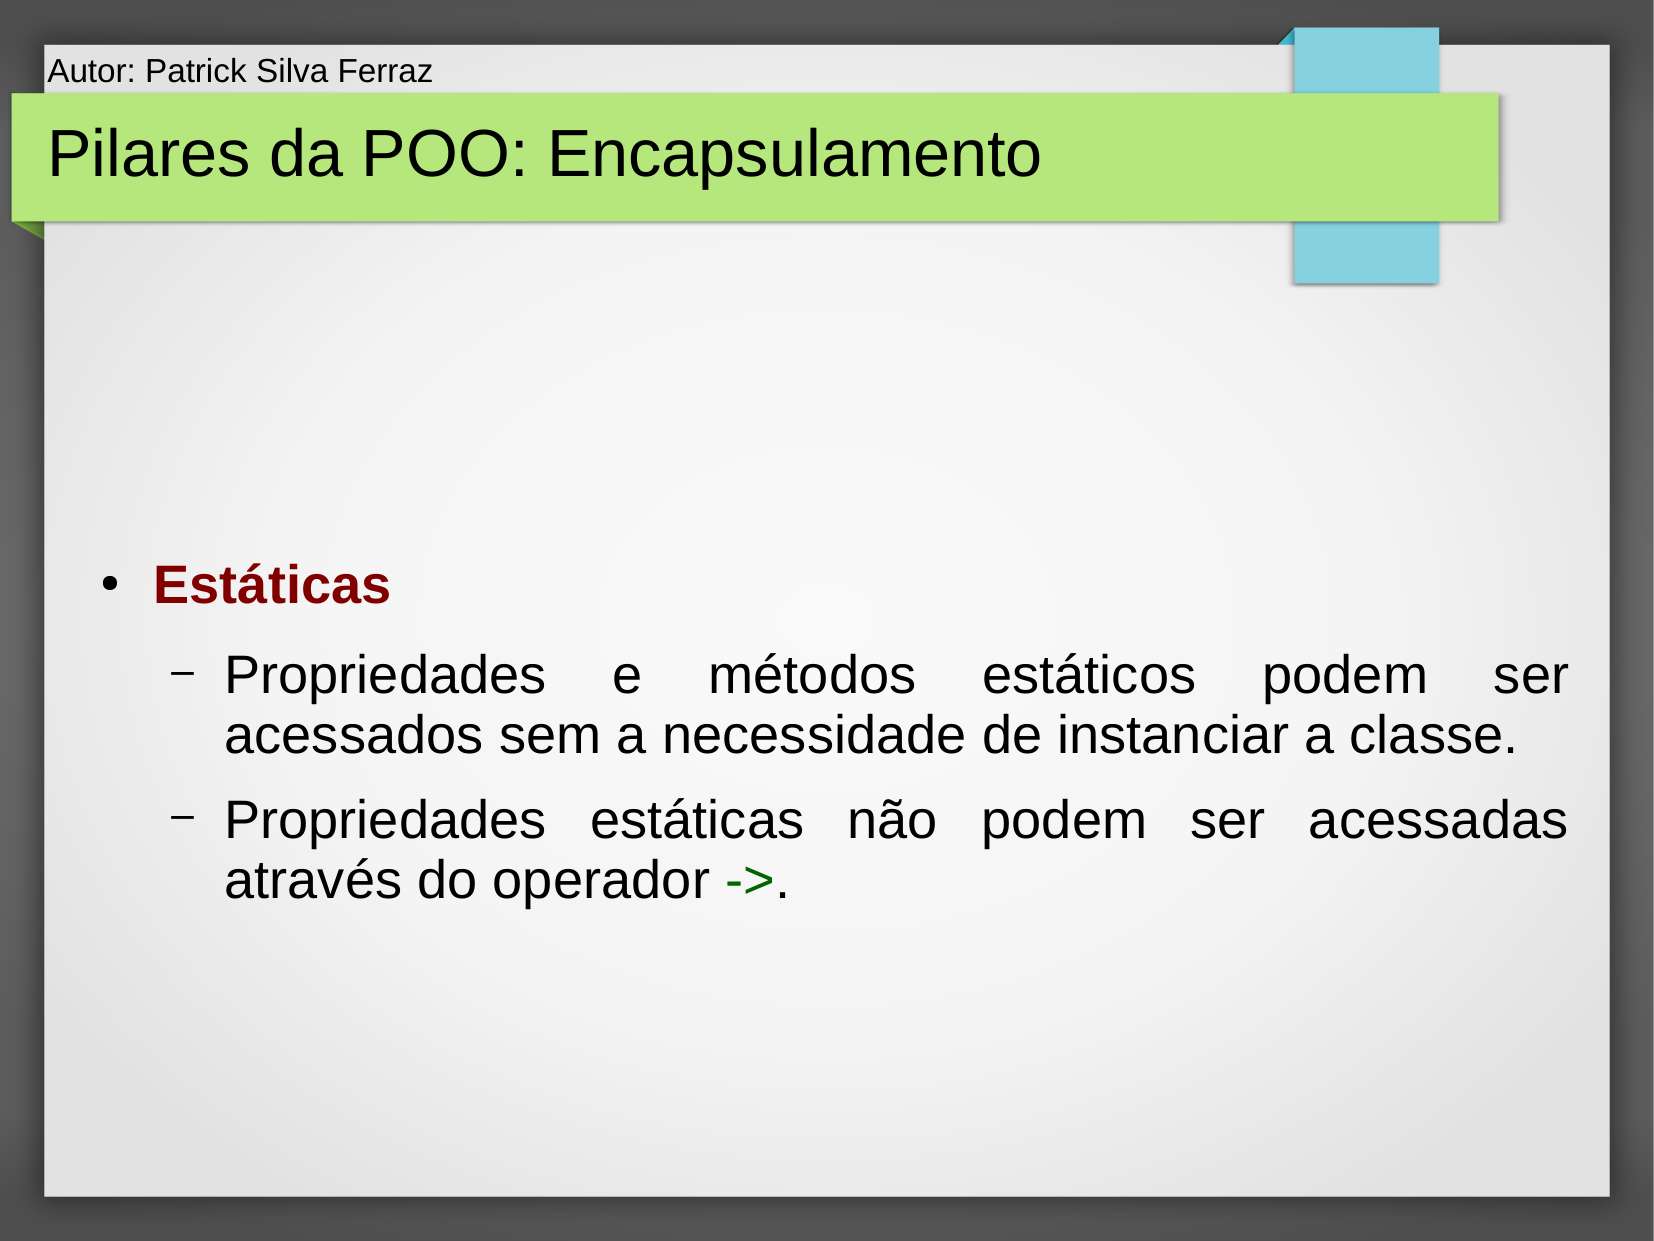

Autor: Patrick Silva Ferraz
# Pilares da POO: Encapsulamento
Estáticas
Propriedades e métodos estáticos podem ser acessados sem a necessidade de instanciar a classe.
Propriedades estáticas não podem ser acessadas através do operador ->.